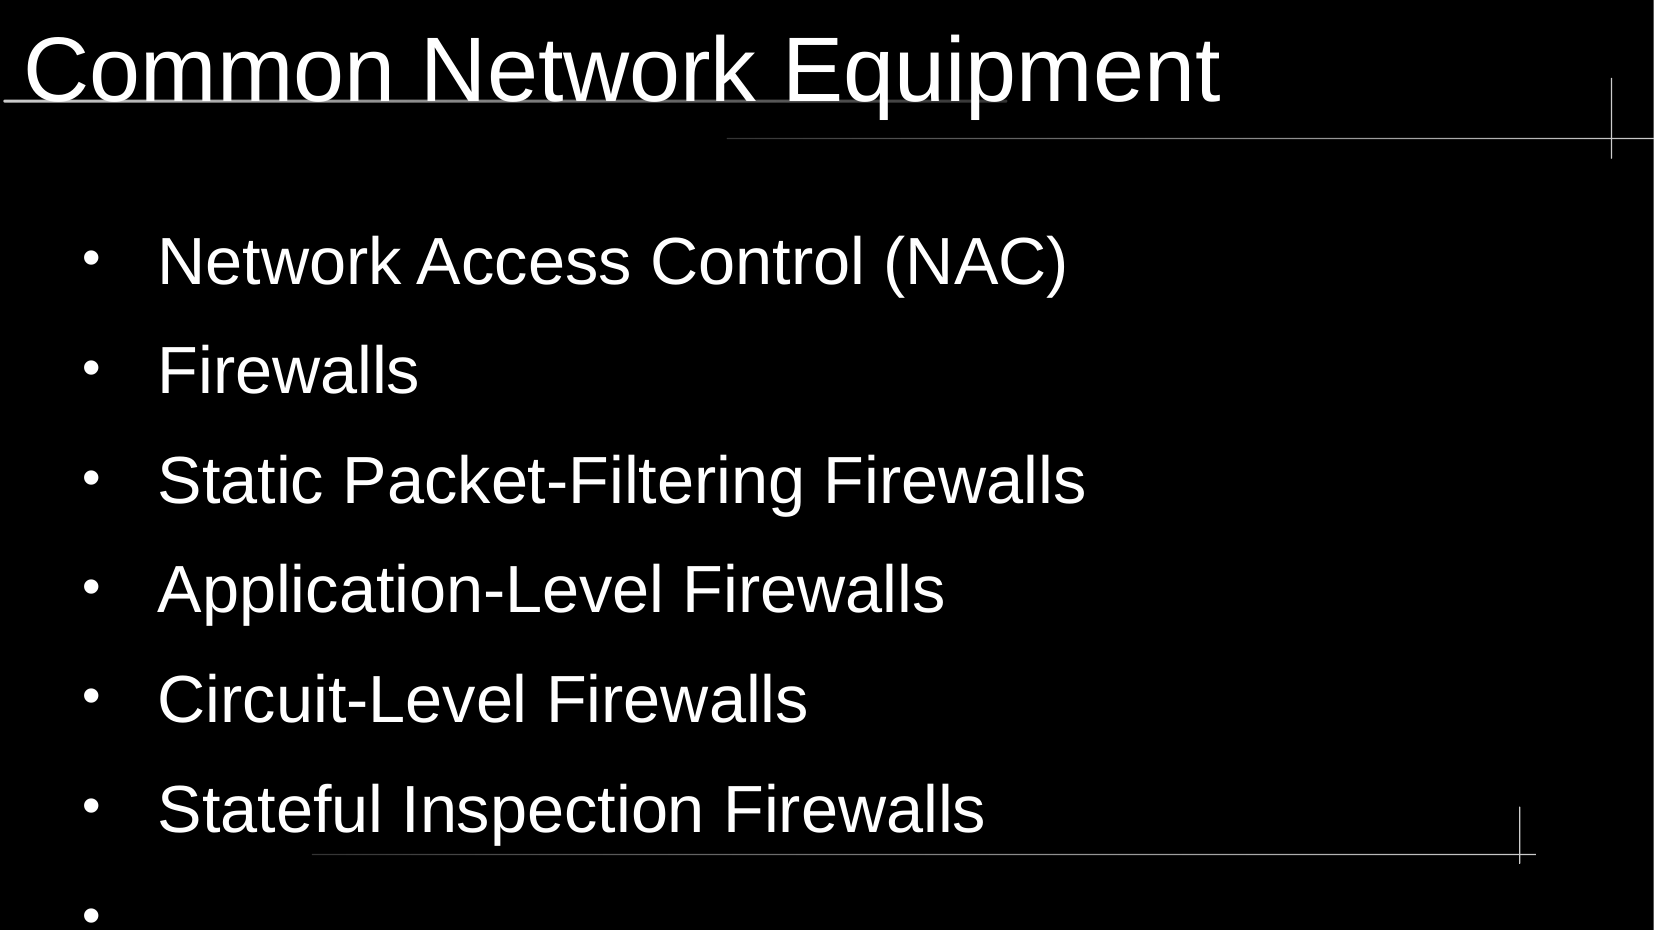

# Common Network Equipment
Network Access Control (NAC)
Firewalls
Static Packet-Filtering Firewalls
Application-Level Firewalls
Circuit-Level Firewalls
Stateful Inspection Firewalls